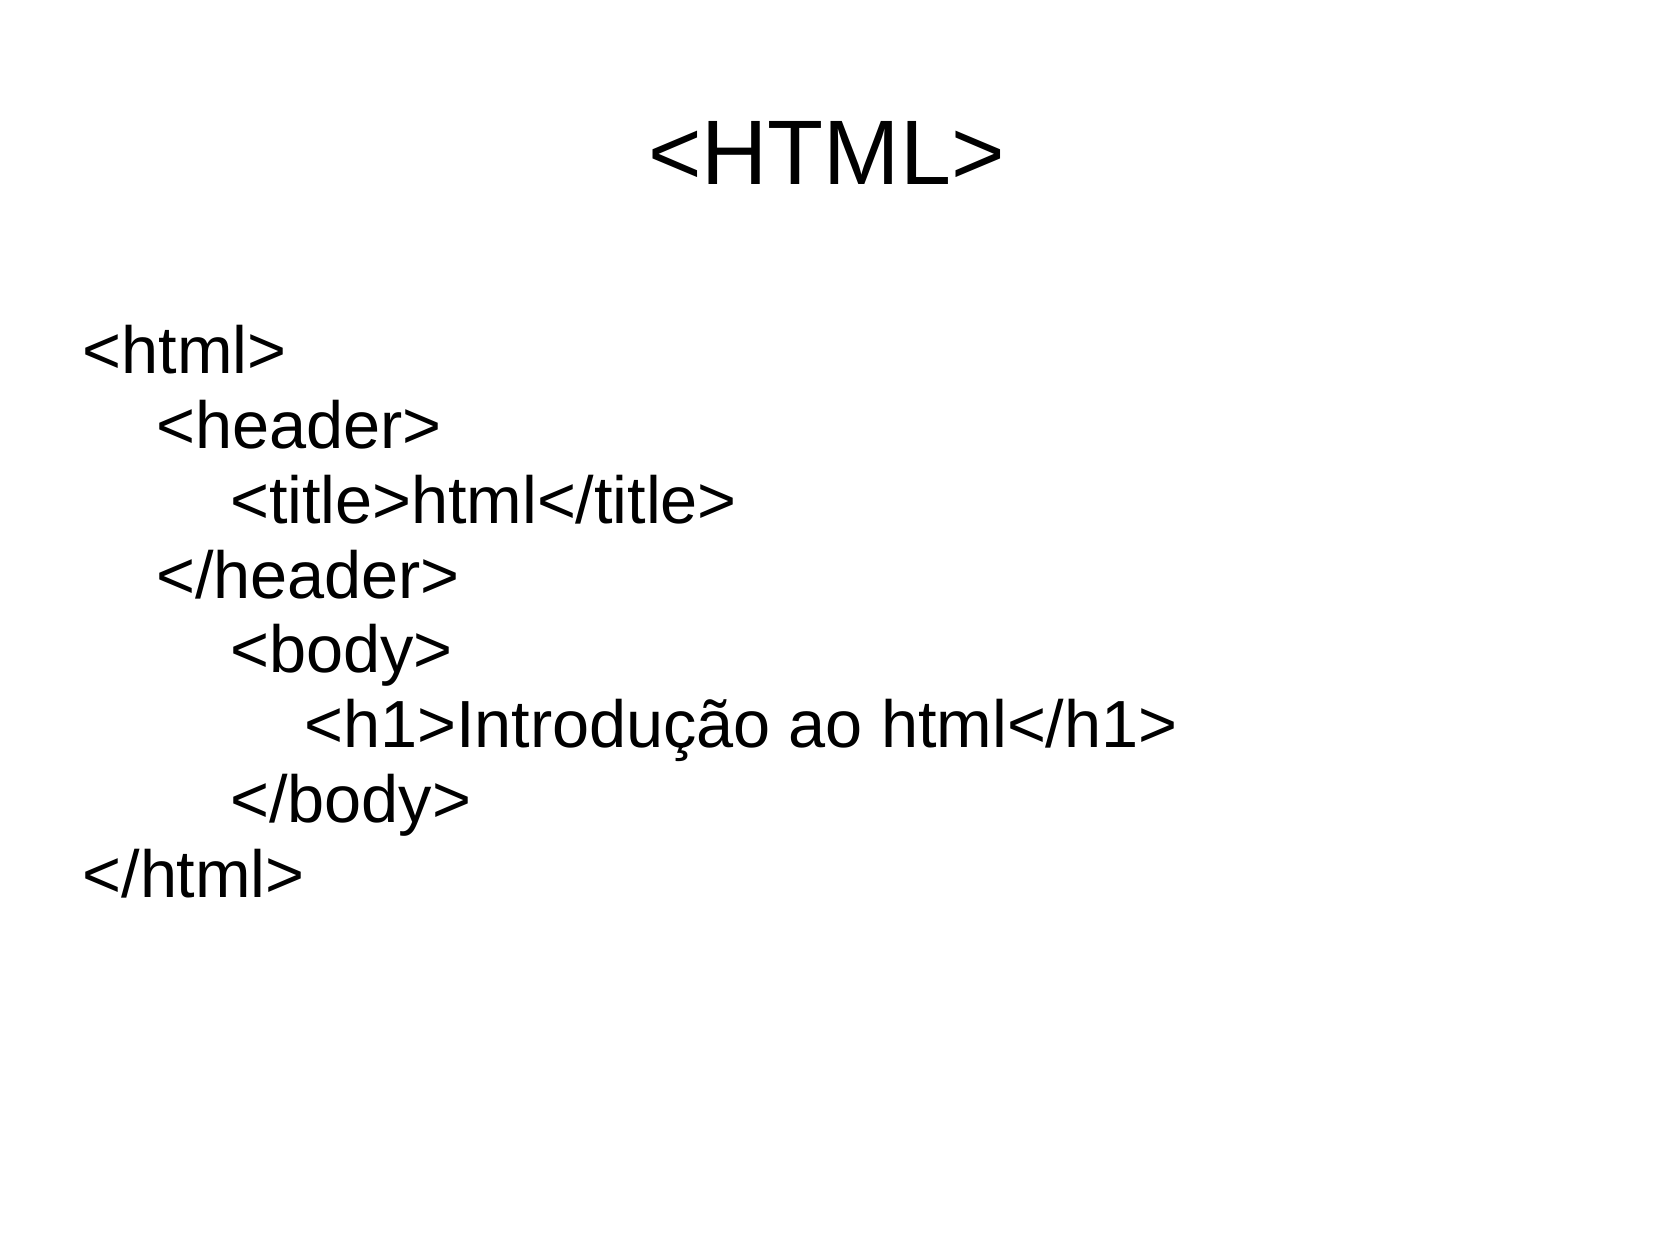

# <HTML>
<html>
	<header>
		<title>html</title>
	</header>
		<body>
			<h1>Introdução ao html</h1>
		</body>
</html>